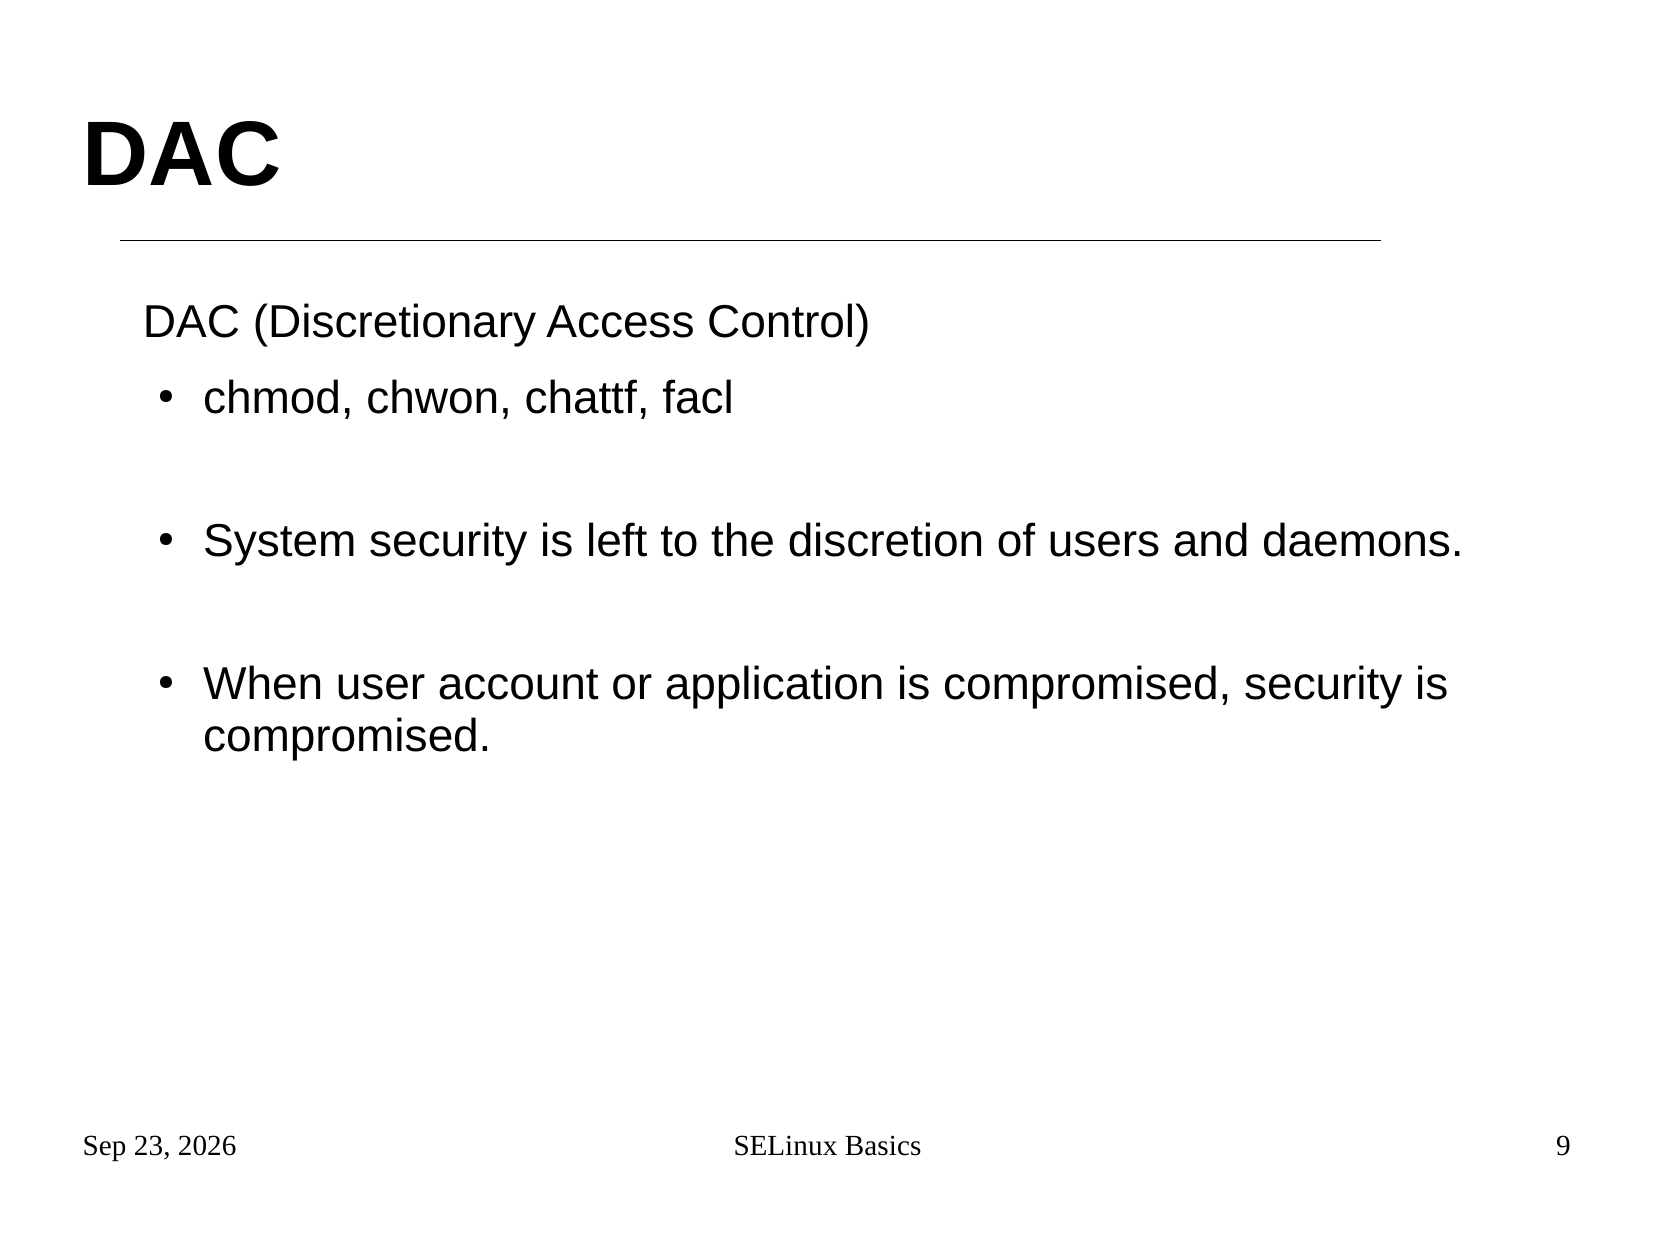

# DAC
DAC (Discretionary Access Control)
chmod, chwon, chattf, facl
System security is left to the discretion of users and daemons.
When user account or application is compromised, security is compromised.
SELinux Basics
9